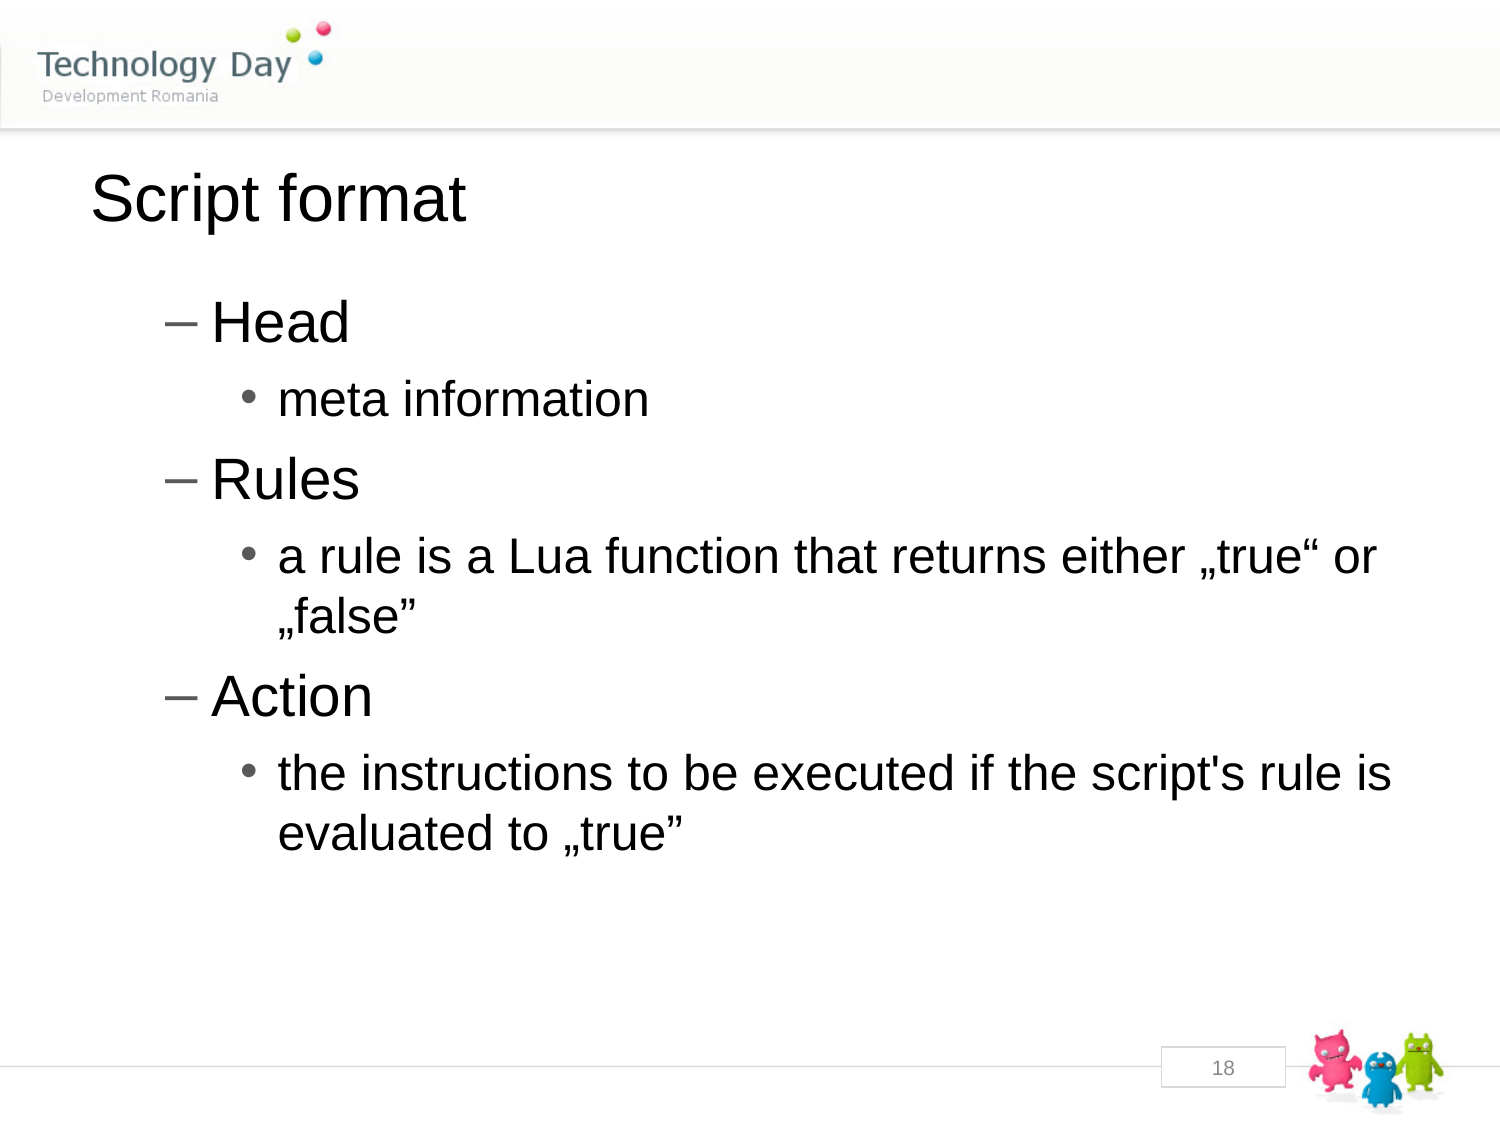

Script format
Head
meta information
Rules
a rule is a Lua function that returns either „true“ or „false”
Action
the instructions to be executed if the script's rule is evaluated to „true”
#